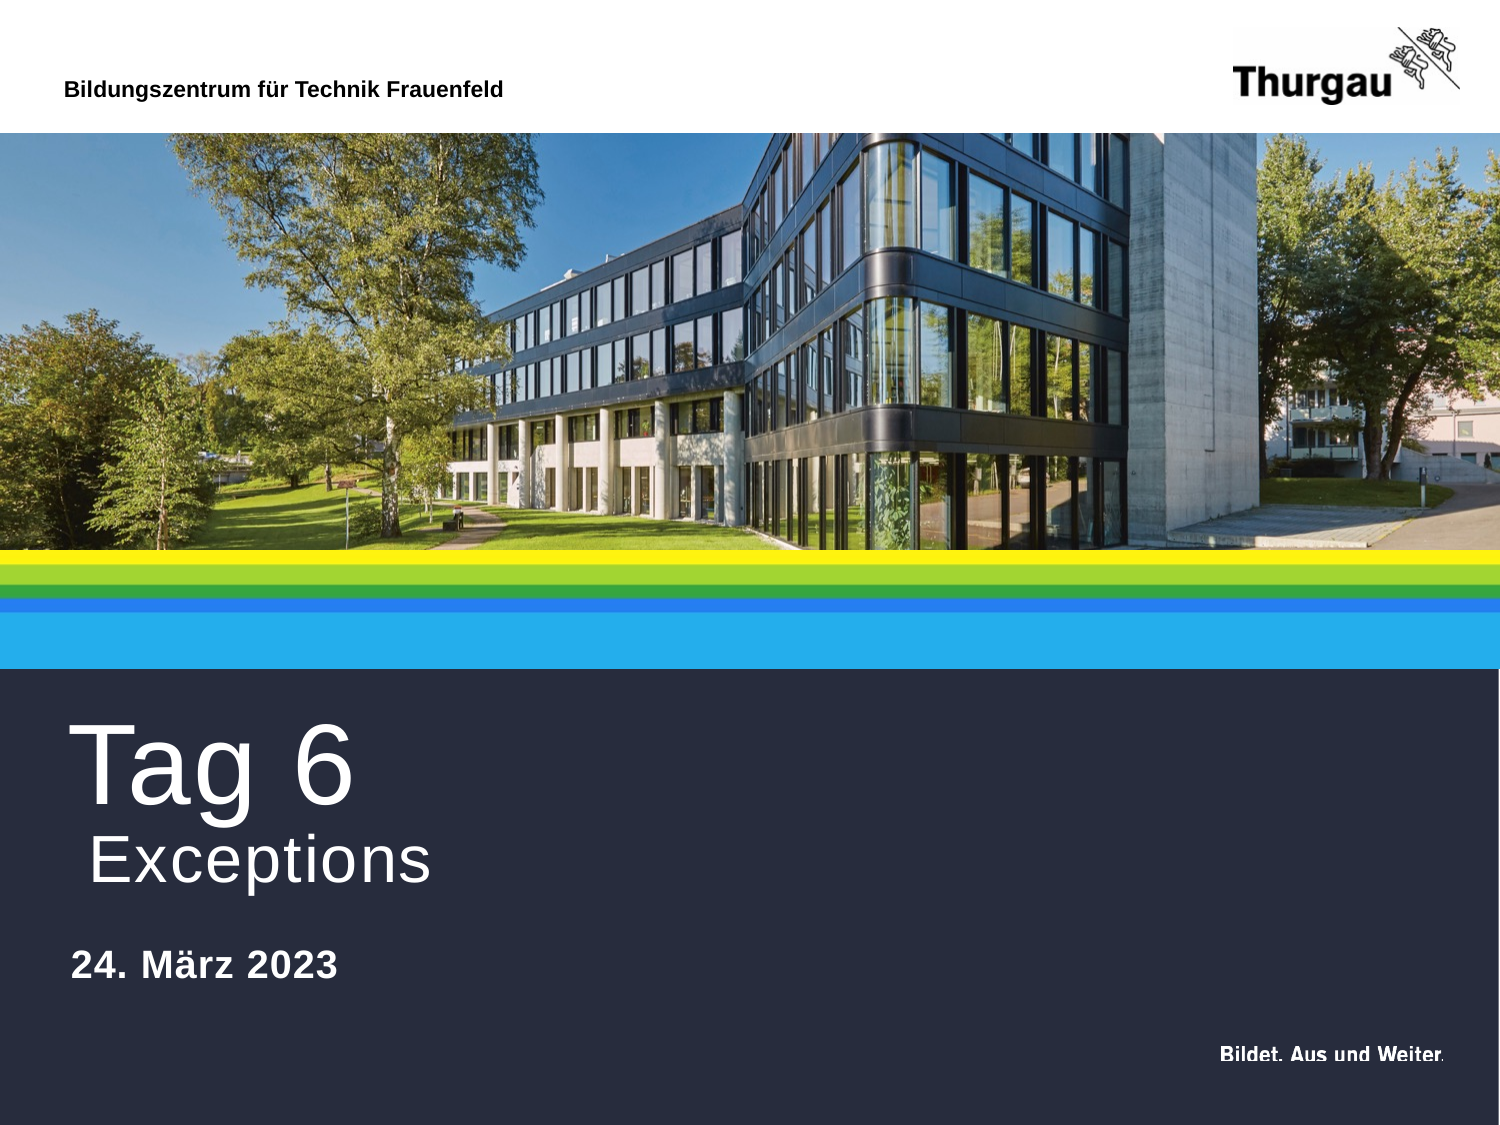

Bildungszentrum für Technik Frauenfeld
Tag 6
 Exceptions
24. März 2023